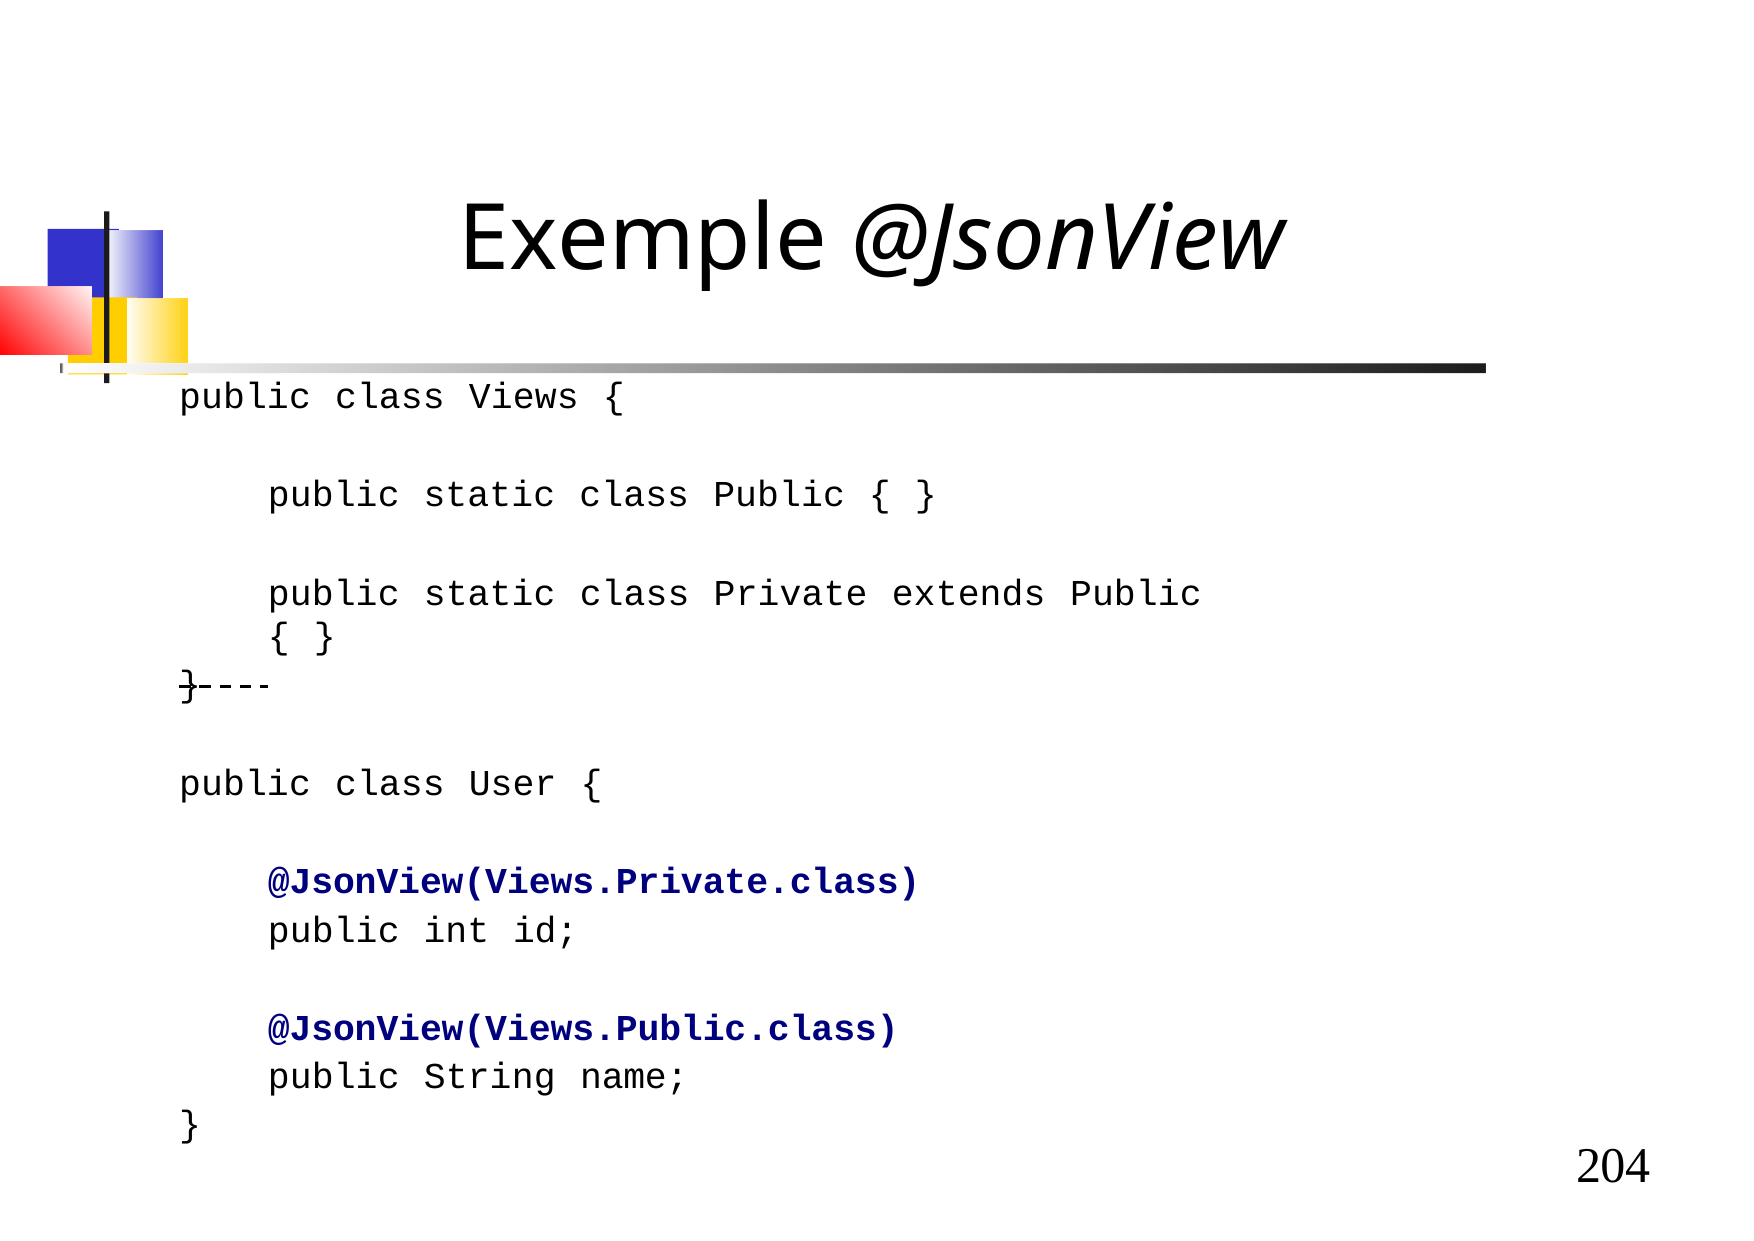

# Exemple @JsonView
public class Views {
public static class Public { }
public static class Private extends Public { }
}
public class User {
@JsonView(Views.Private.class)
public int id;
@JsonView(Views.Public.class)
public String name;
}
204